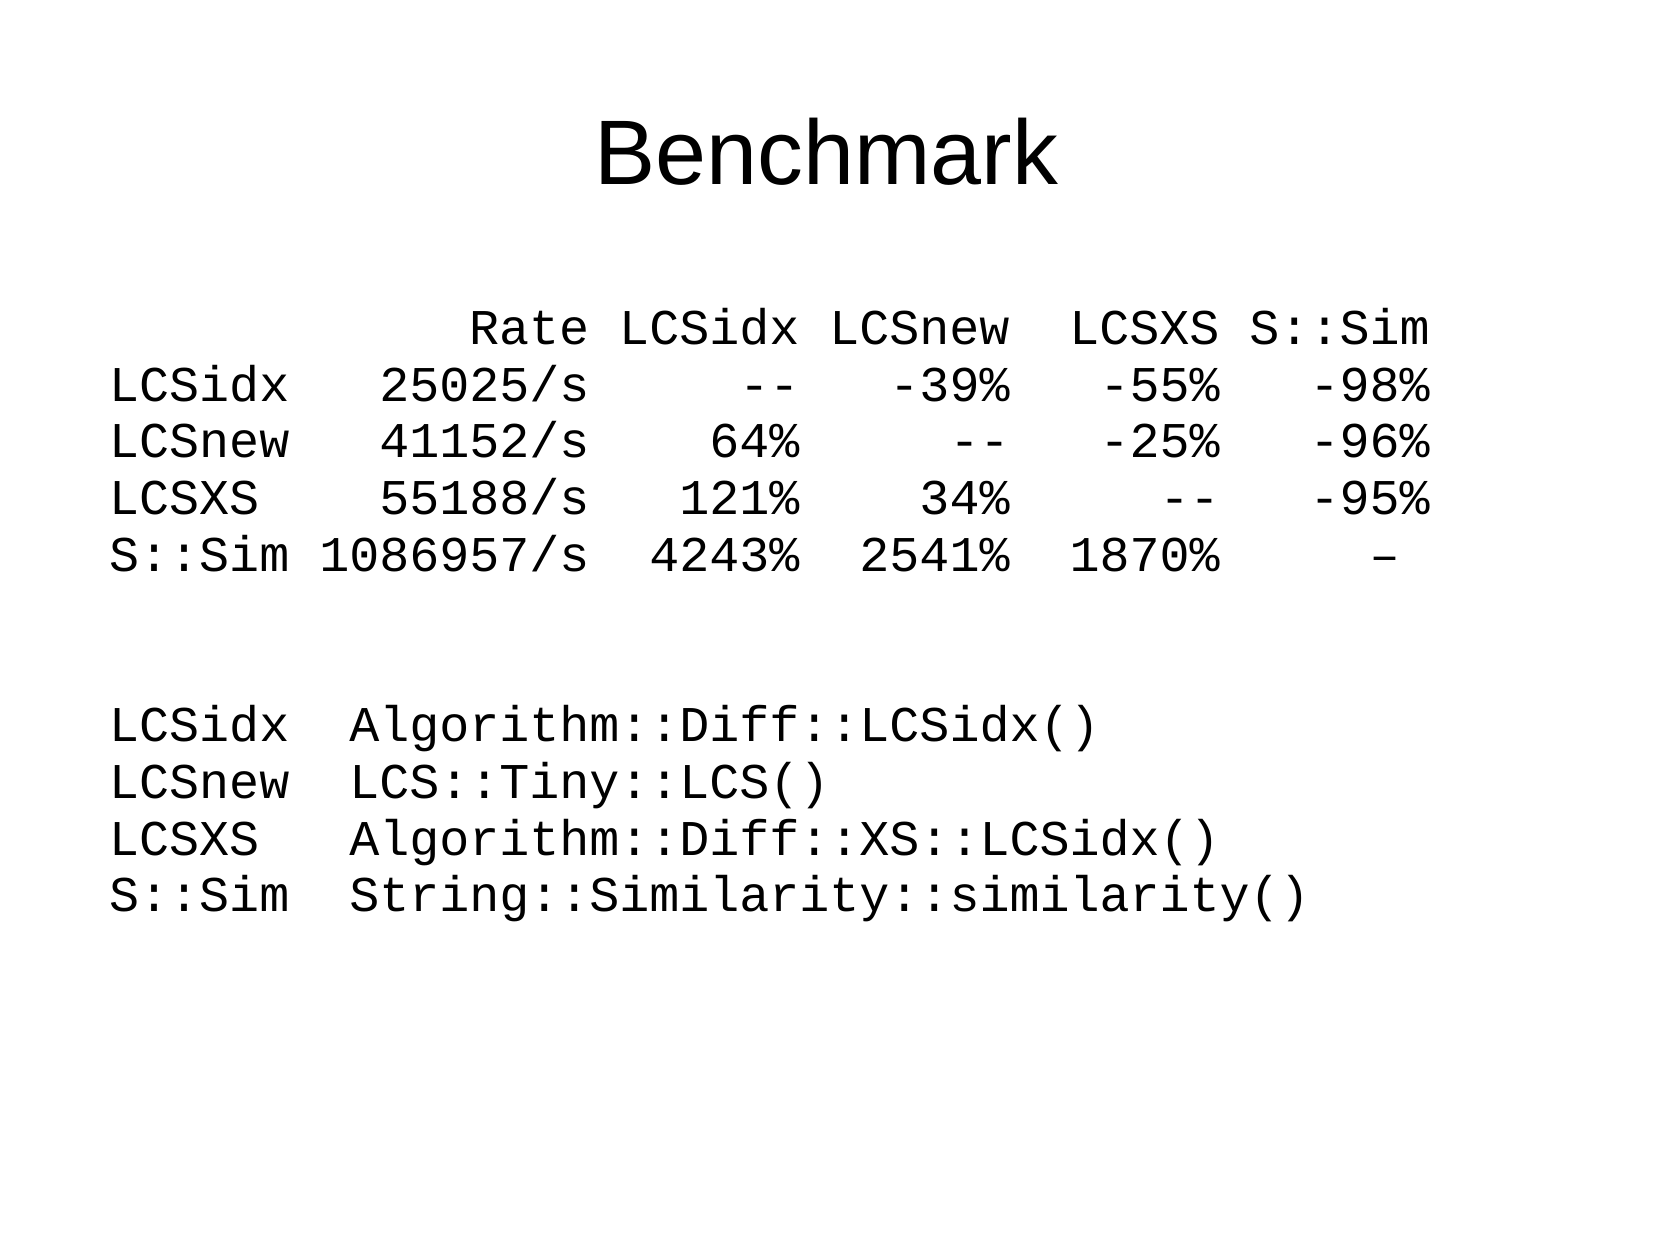

# Benchmark
 Rate LCSidx LCSnew LCSXS S::Sim
LCSidx 25025/s -- -39% -55% -98%
LCSnew 41152/s 64% -- -25% -96%
LCSXS 55188/s 121% 34% -- -95%
S::Sim 1086957/s 4243% 2541% 1870% –
LCSidx Algorithm::Diff::LCSidx()
LCSnew LCS::Tiny::LCS()
LCSXS Algorithm::Diff::XS::LCSidx()
S::Sim String::Similarity::similarity()